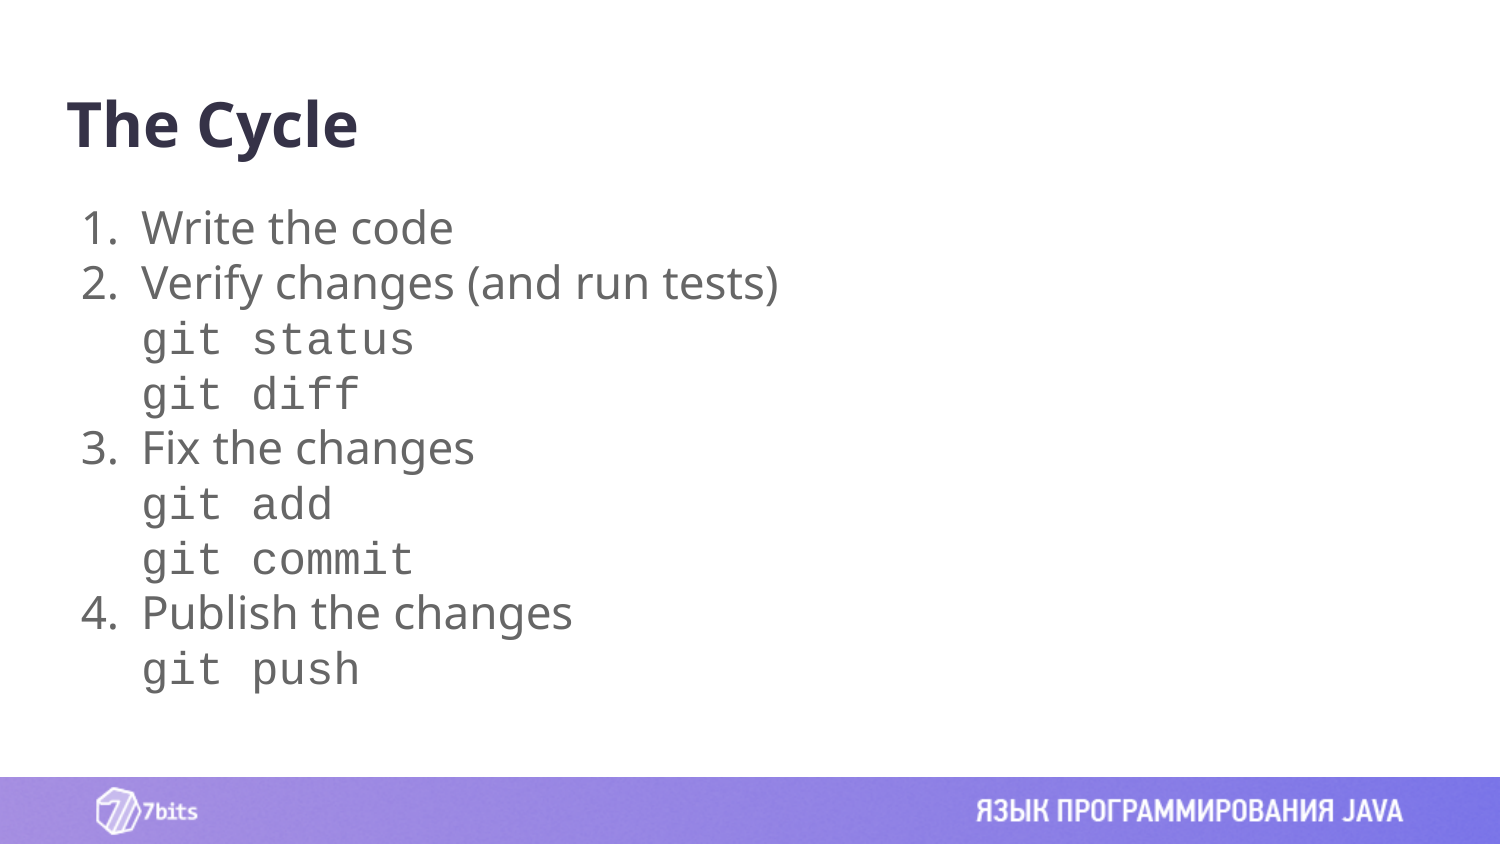

# The Cycle
Write the code
Verify changes (and run tests)
git status
git diff
Fix the changes
git add
git commit
Publish the changes
git push